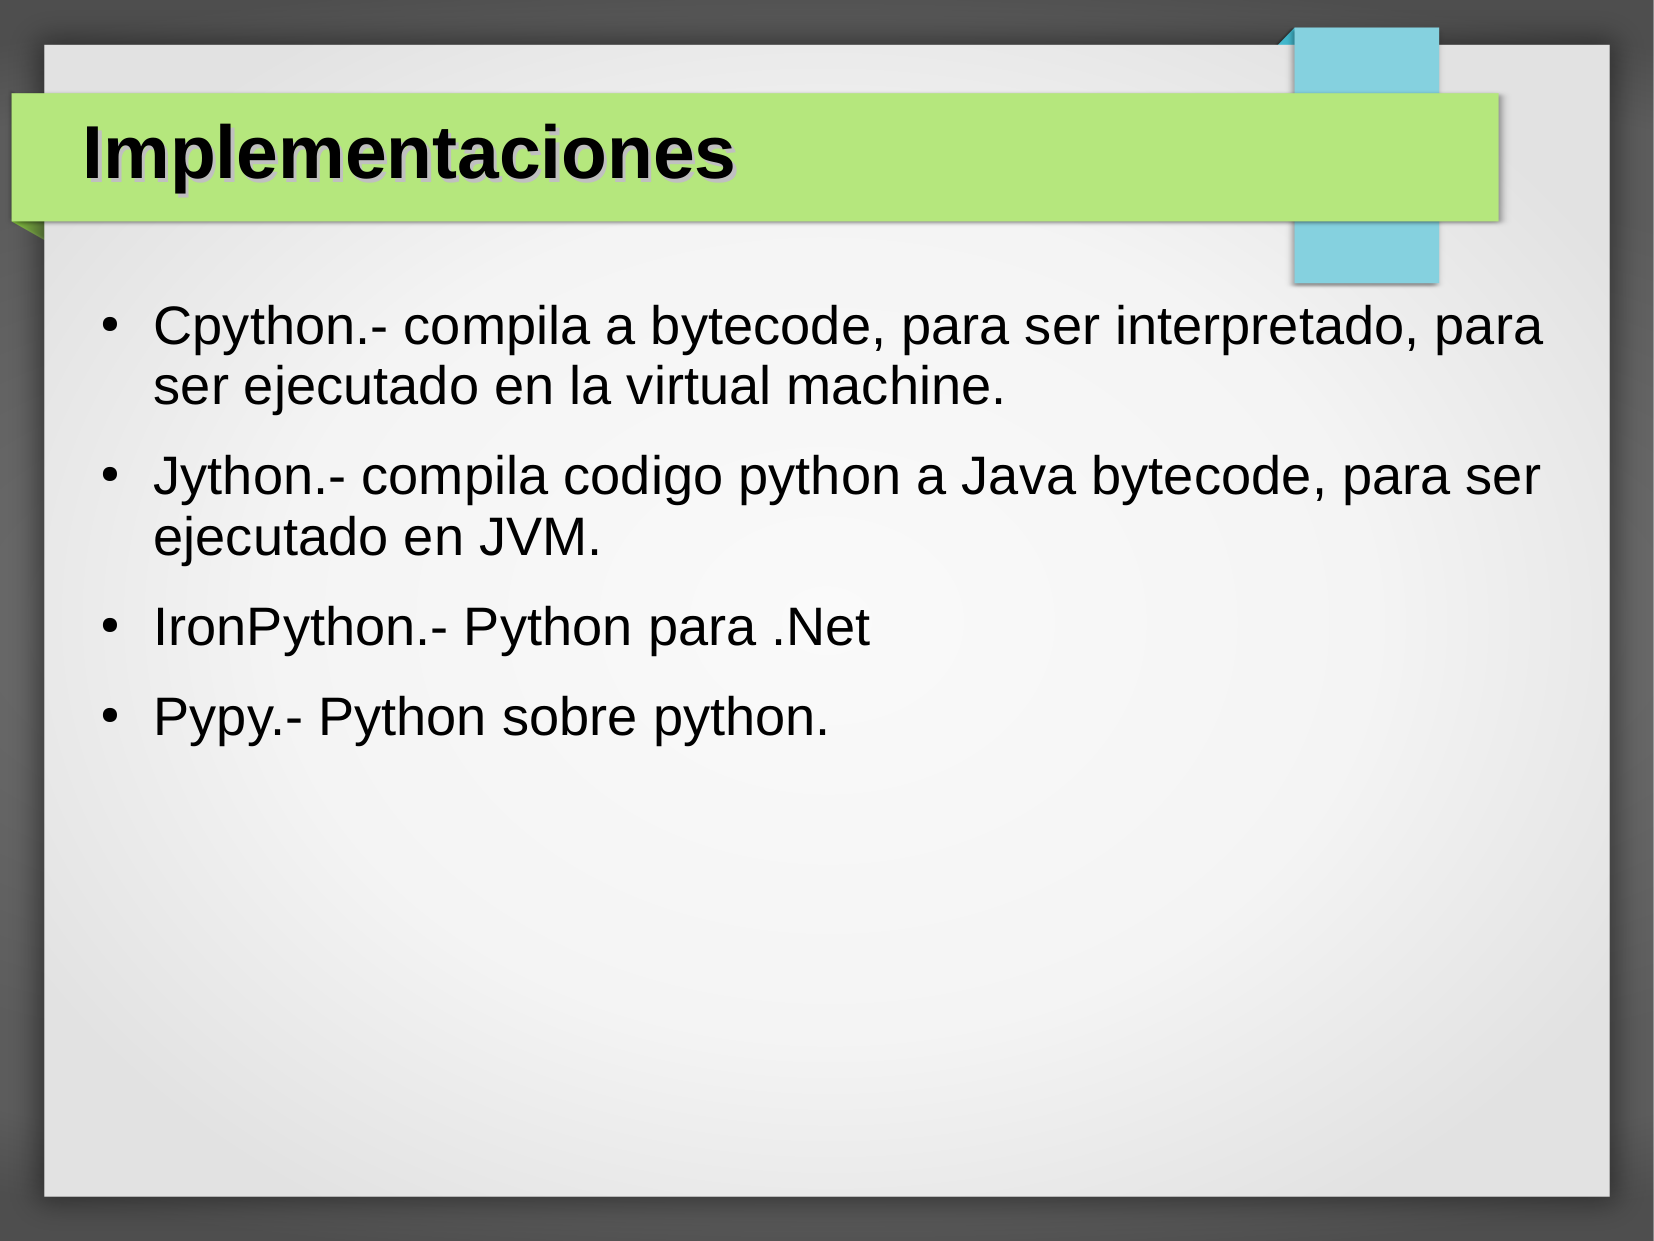

# Implementaciones
Cpython.- compila a bytecode, para ser interpretado, para ser ejecutado en la virtual machine.
Jython.- compila codigo python a Java bytecode, para ser ejecutado en JVM.
IronPython.- Python para .Net
Pypy.- Python sobre python.